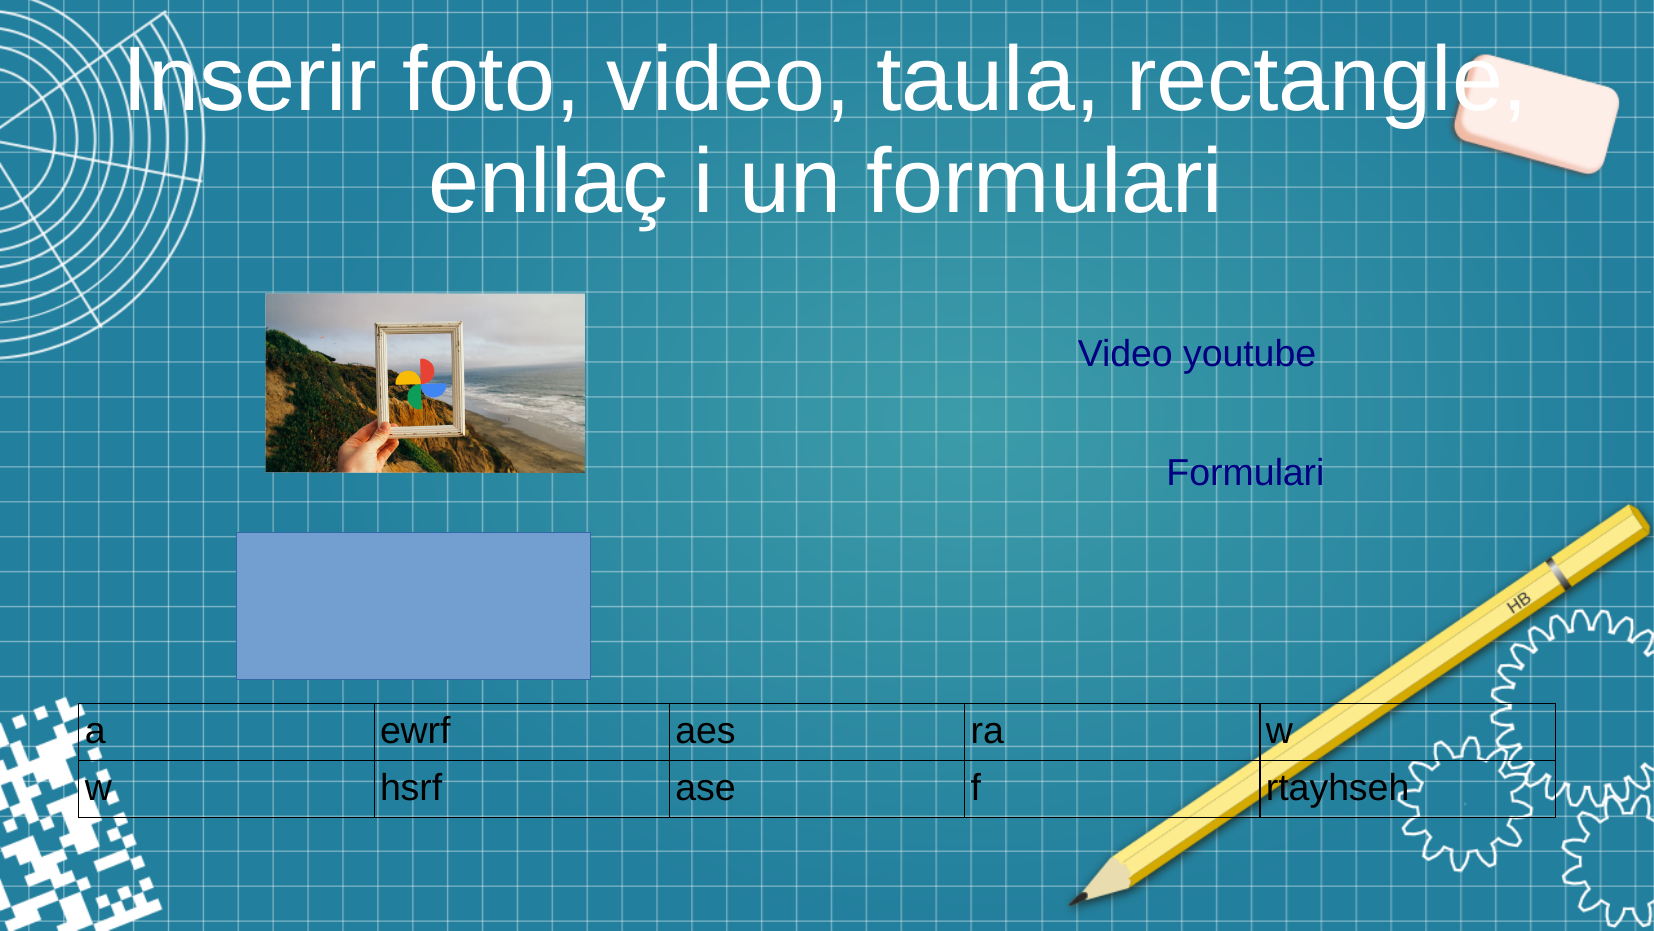

# Inserir foto, video, taula, rectangle, enllaç i un formulari
Video youtube
Formulari
| a | ewrf | aes | ra | w |
| --- | --- | --- | --- | --- |
| w | hsrf | ase | f | rtayhseh |